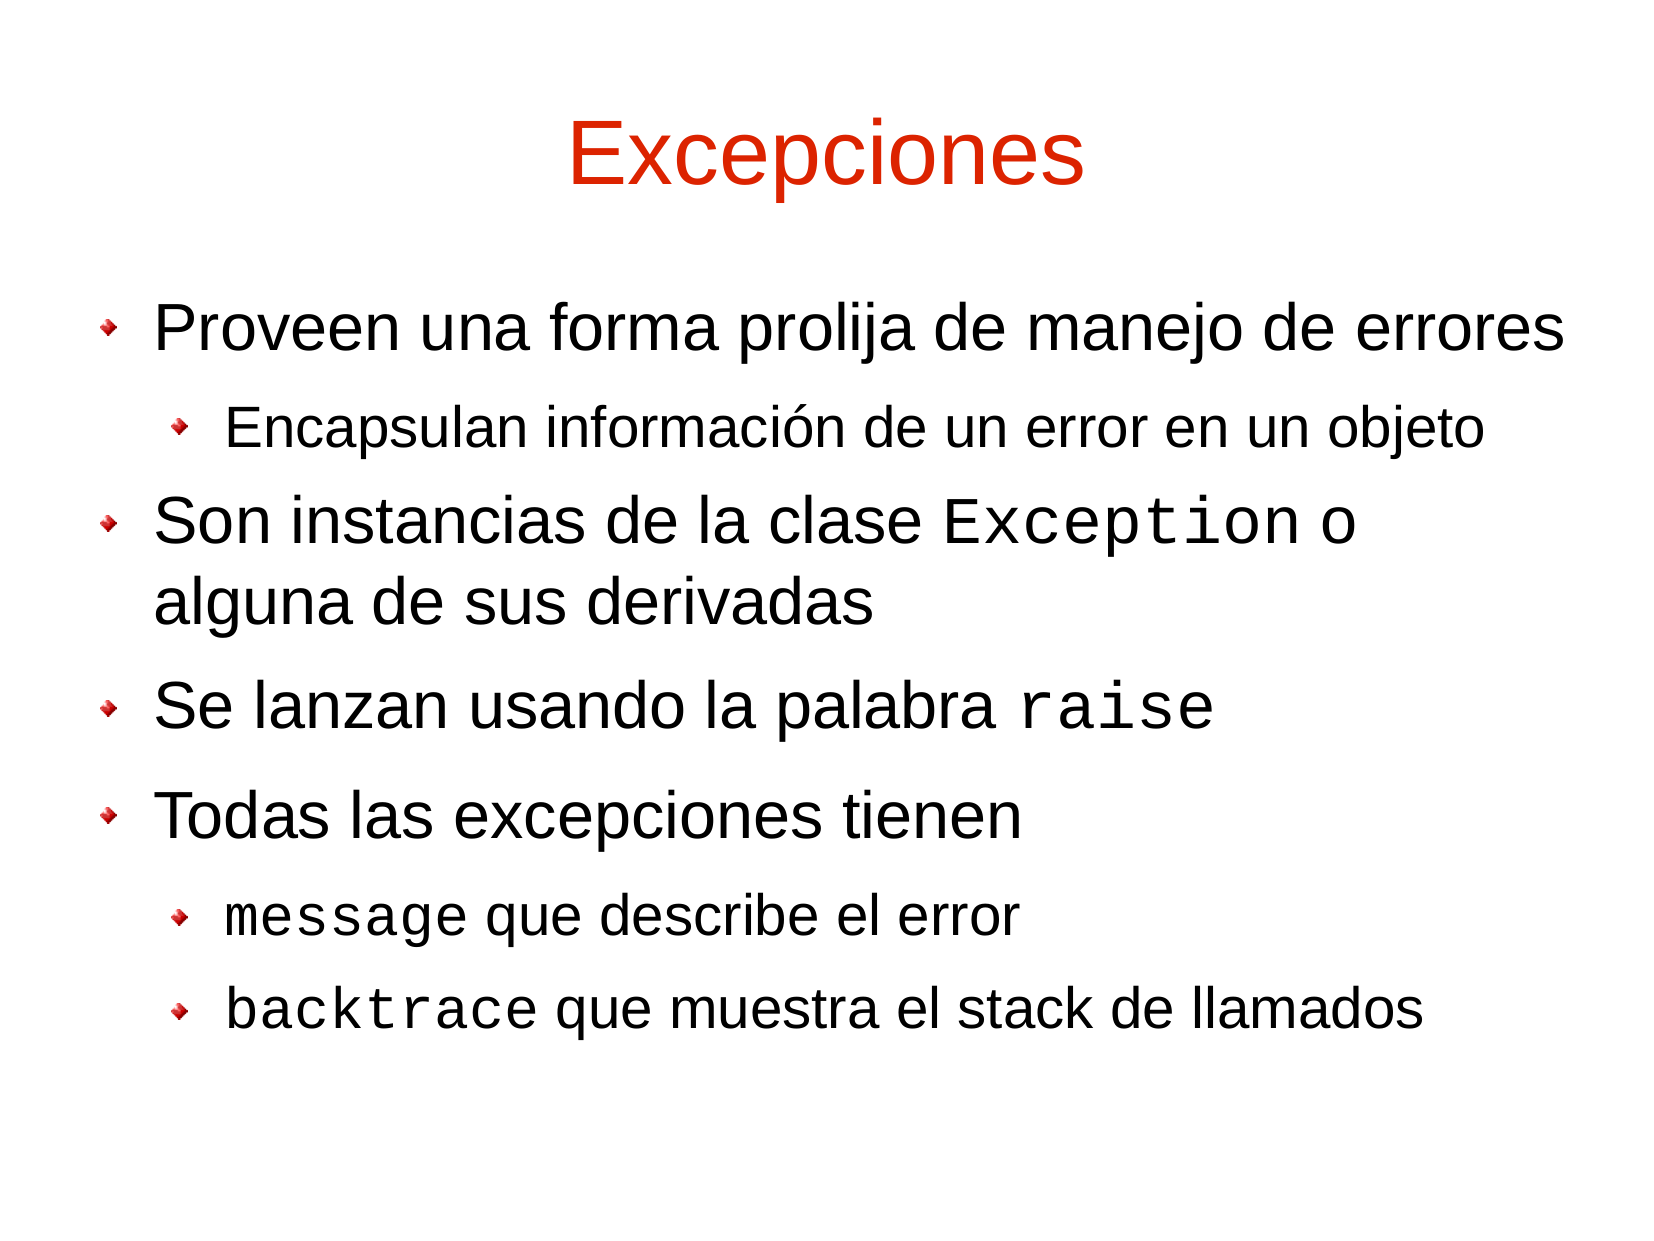

# Excepciones
Proveen una forma prolija de manejo de errores
Encapsulan información de un error en un objeto
Son instancias de la clase Exception o alguna de sus derivadas
Se lanzan usando la palabra raise
Todas las excepciones tienen
message que describe el error
backtrace que muestra el stack de llamados